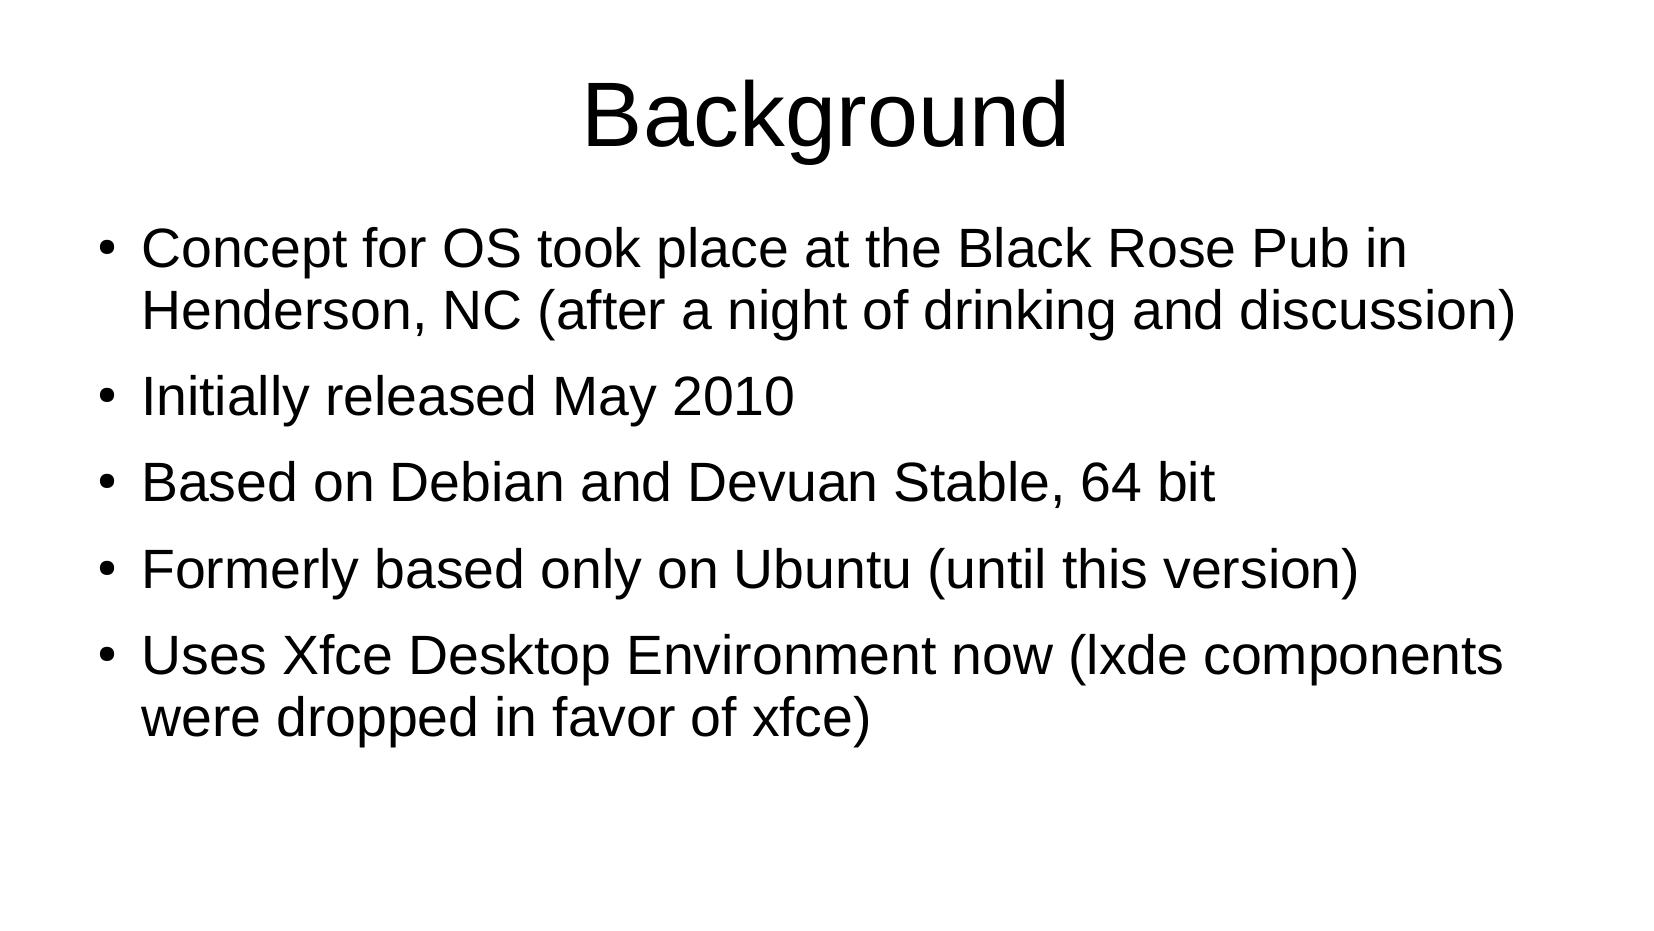

# Background
Concept for OS took place at the Black Rose Pub in Henderson, NC (after a night of drinking and discussion)
Initially released May 2010
Based on Debian and Devuan Stable, 64 bit
Formerly based only on Ubuntu (until this version)
Uses Xfce Desktop Environment now (lxde components were dropped in favor of xfce)